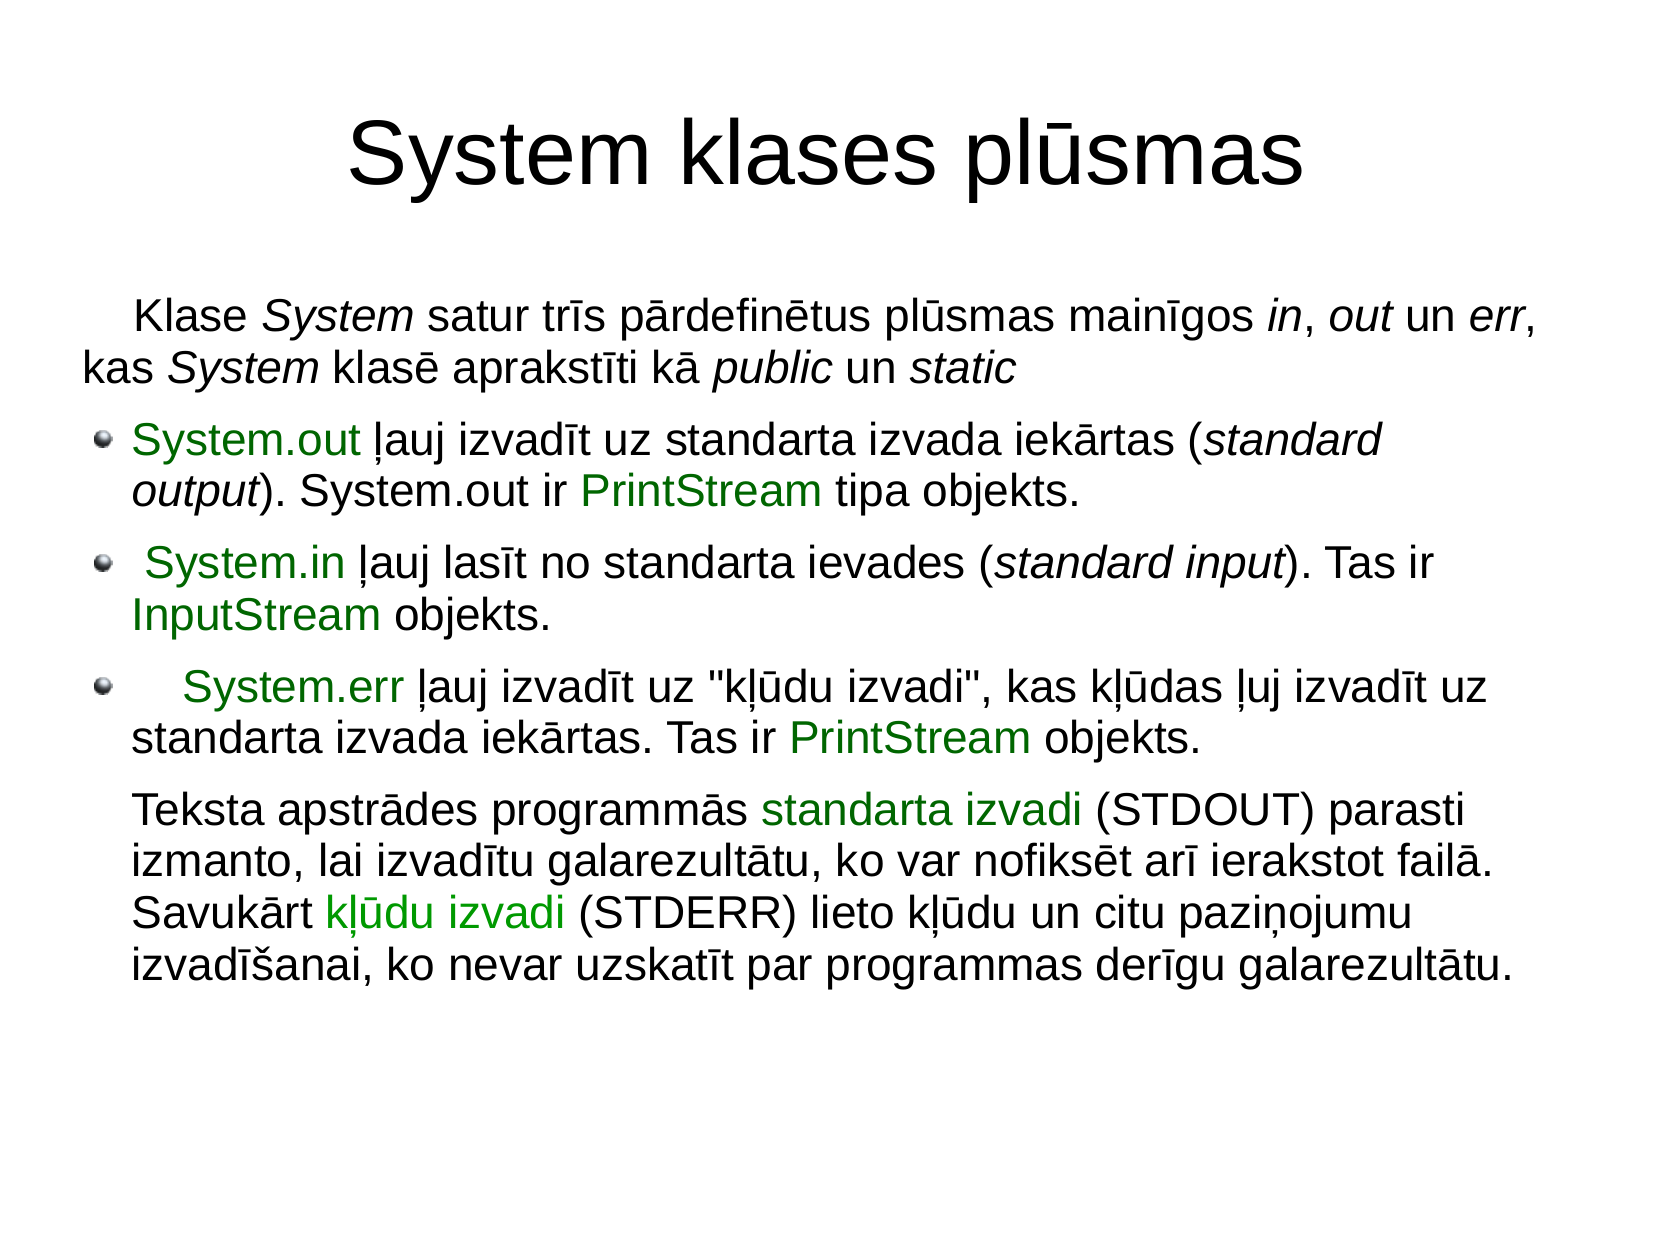

# System klases plūsmas
Klase System satur trīs pārdefinētus plūsmas mainīgos in, out un err, kas System klasē aprakstīti kā public un static
System.out ļauj izvadīt uz standarta izvada iekārtas (standard output). System.out ir PrintStream tipa objekts.
 System.in ļauj lasīt no standarta ievades (standard input). Tas ir InputStream objekts.
 System.err ļauj izvadīt uz "kļūdu izvadi", kas kļūdas ļuj izvadīt uz standarta izvada iekārtas. Tas ir PrintStream objekts.
Teksta apstrādes programmās standarta izvadi (STDOUT) parasti izmanto, lai izvadītu galarezultātu, ko var nofiksēt arī ierakstot failā. Savukārt kļūdu izvadi (STDERR) lieto kļūdu un citu paziņojumu izvadīšanai, ko nevar uzskatīt par programmas derīgu galarezultātu.